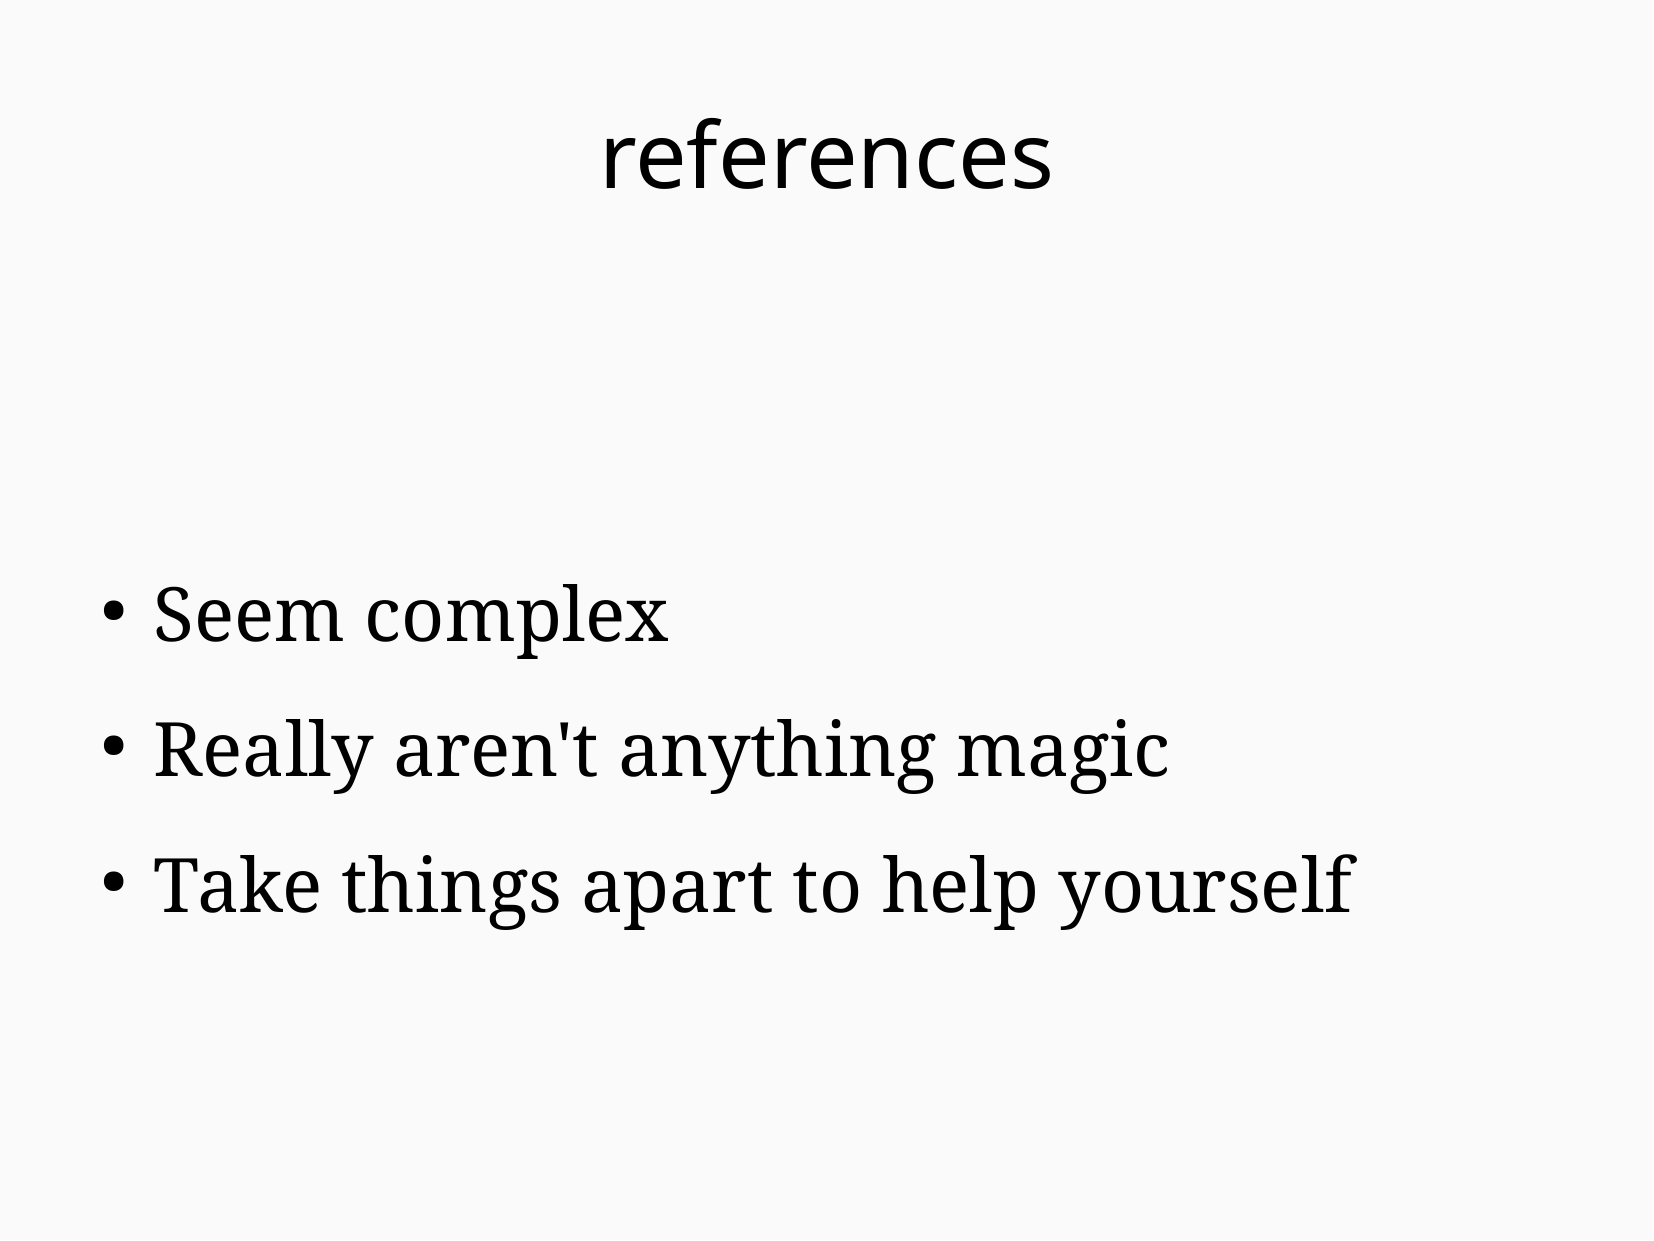

# references
Seem complex
Really aren't anything magic
Take things apart to help yourself